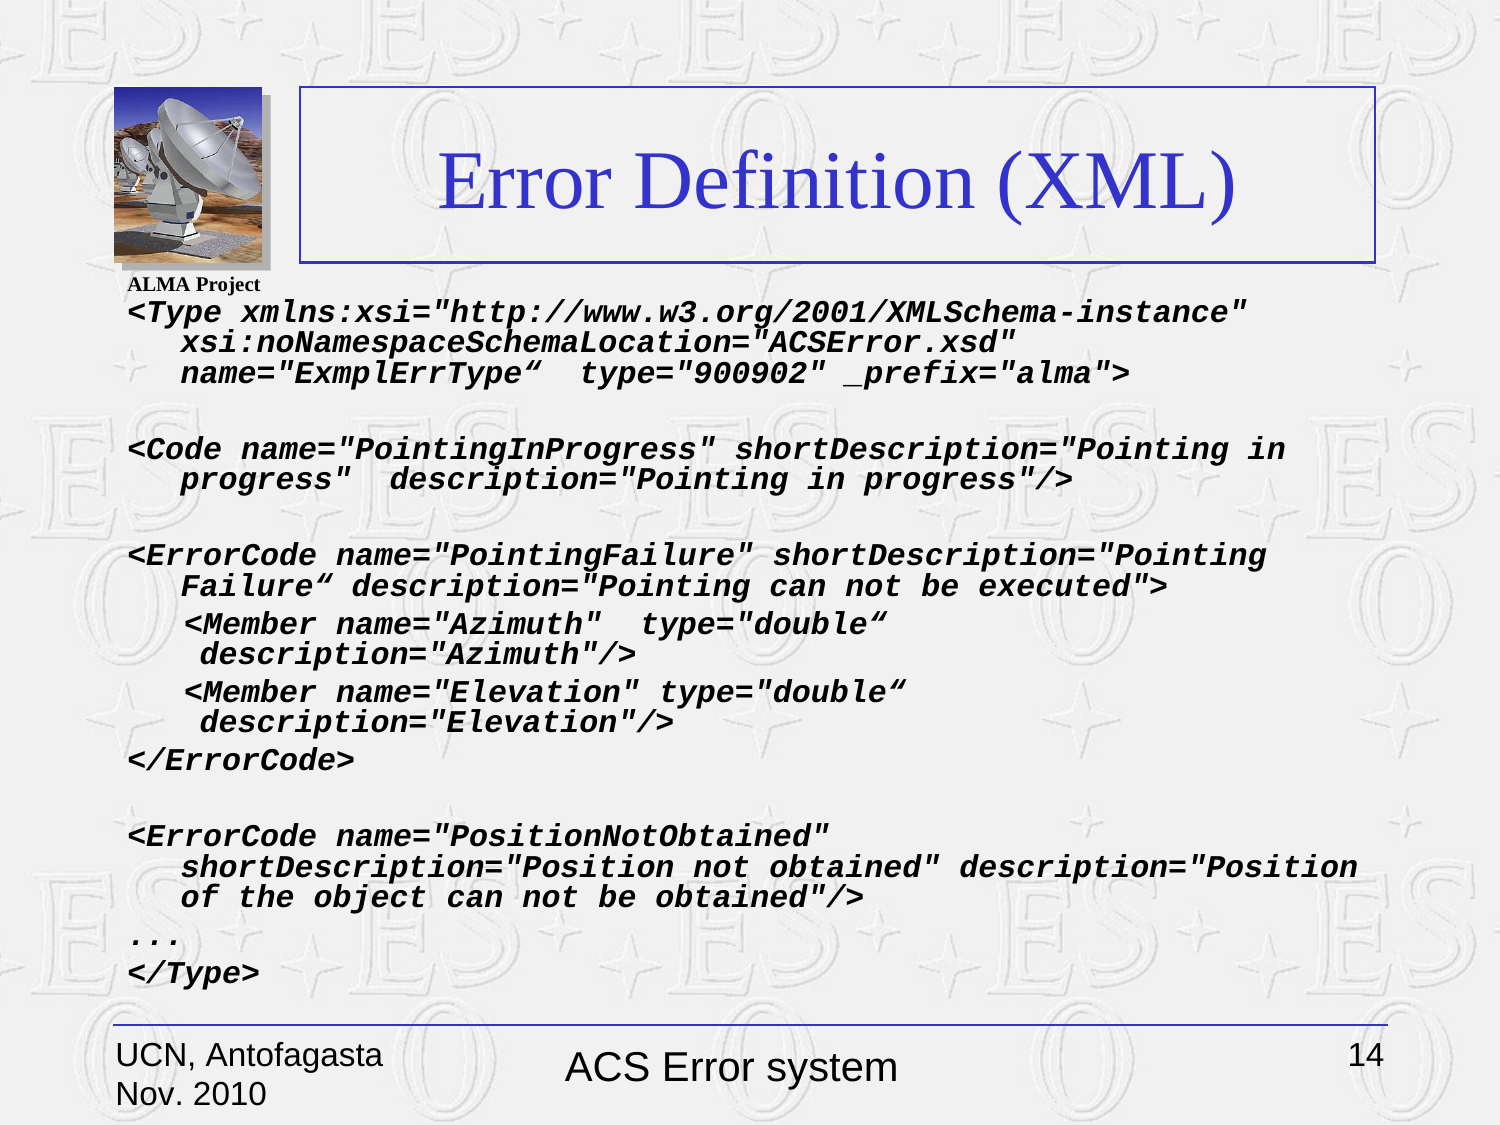

# Error Definition (XML)
<Type xmlns:xsi="http://www.w3.org/2001/XMLSchema-instance" xsi:noNamespaceSchemaLocation="ACSError.xsd" name="ExmplErrType“ type="900902" _prefix="alma">
<Code name="PointingInProgress" shortDescription="Pointing in progress" description="Pointing in progress"/>
<ErrorCode name="PointingFailure" shortDescription="Pointing Failure“ description="Pointing can not be executed">
 <Member name="Azimuth" type="double“
 description="Azimuth"/>
 <Member name="Elevation" type="double“
 description="Elevation"/>
</ErrorCode>
<ErrorCode name="PositionNotObtained" shortDescription="Position not obtained" description="Position of the object can not be obtained"/>
...
</Type>
14